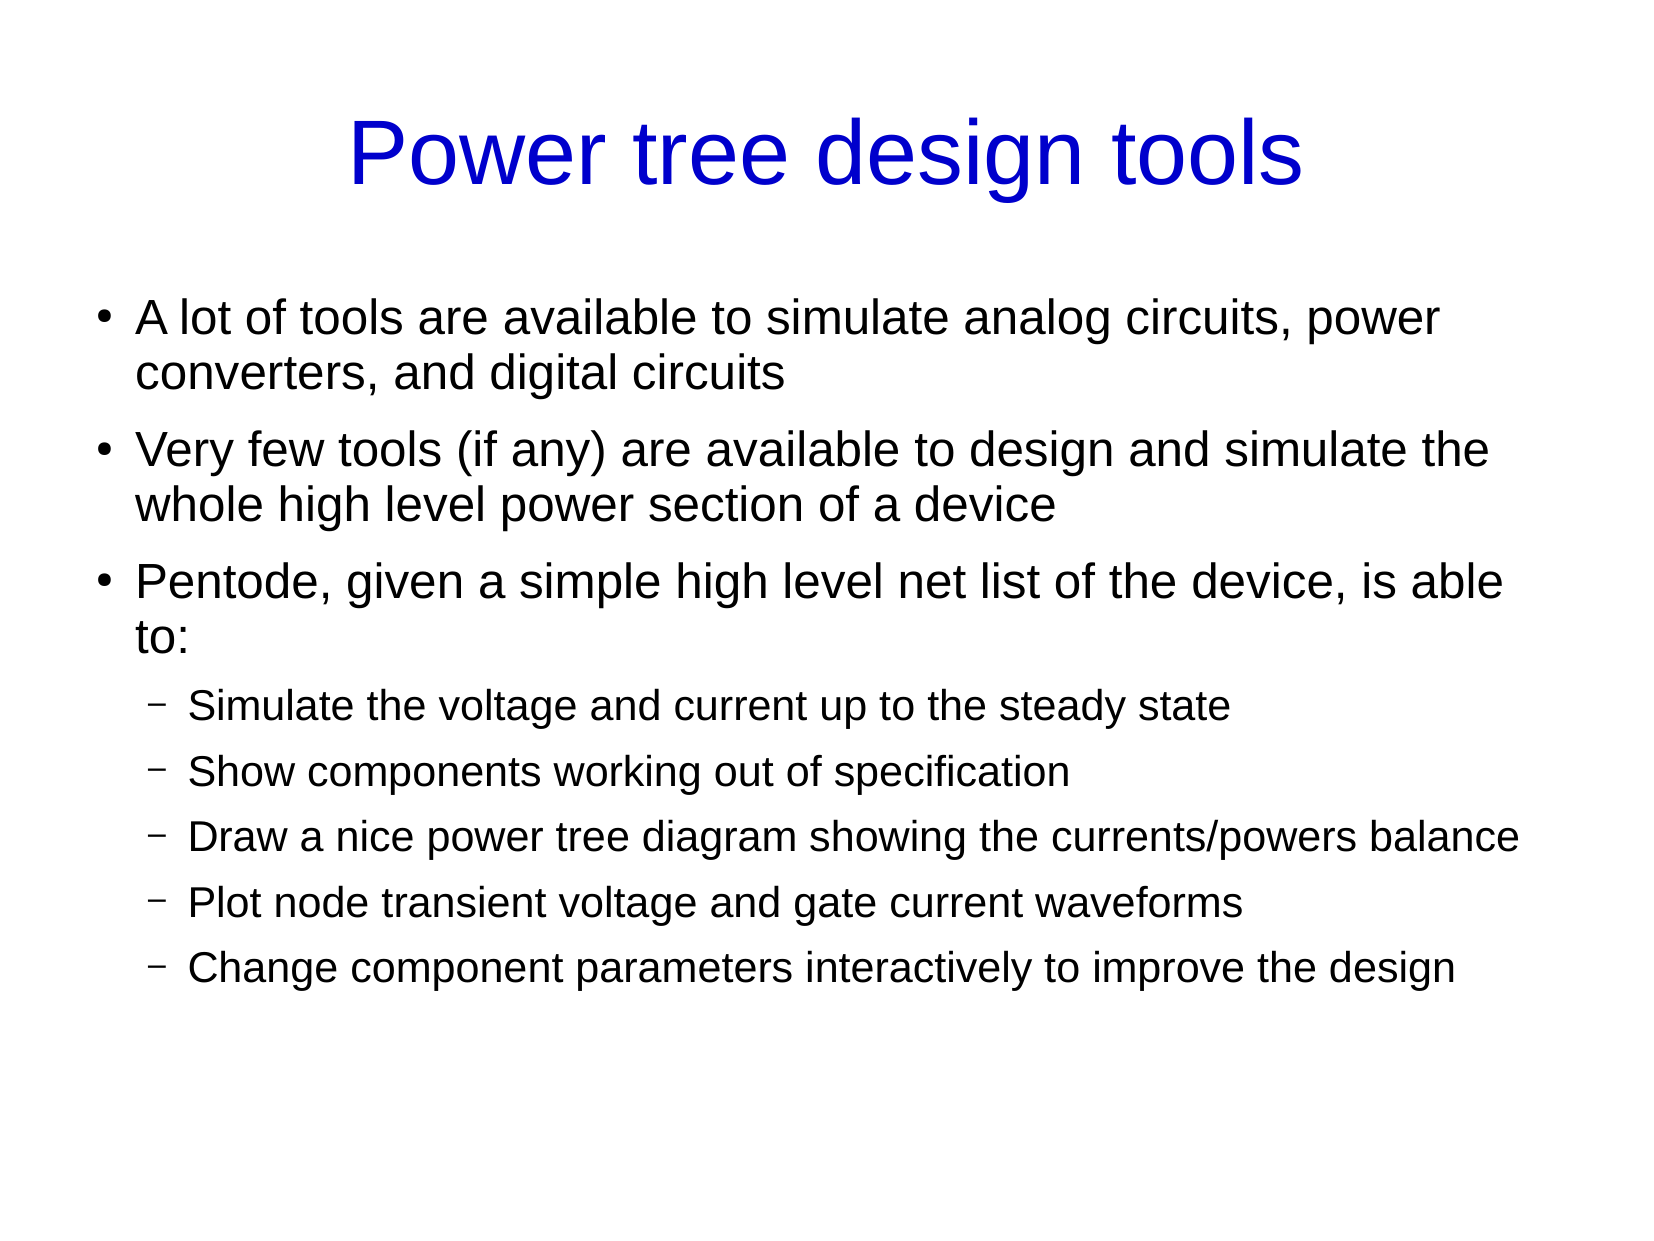

# Power tree design tools
A lot of tools are available to simulate analog circuits, power converters, and digital circuits
Very few tools (if any) are available to design and simulate the whole high level power section of a device
Pentode, given a simple high level net list of the device, is able to:
Simulate the voltage and current up to the steady state
Show components working out of specification
Draw a nice power tree diagram showing the currents/powers balance
Plot node transient voltage and gate current waveforms
Change component parameters interactively to improve the design